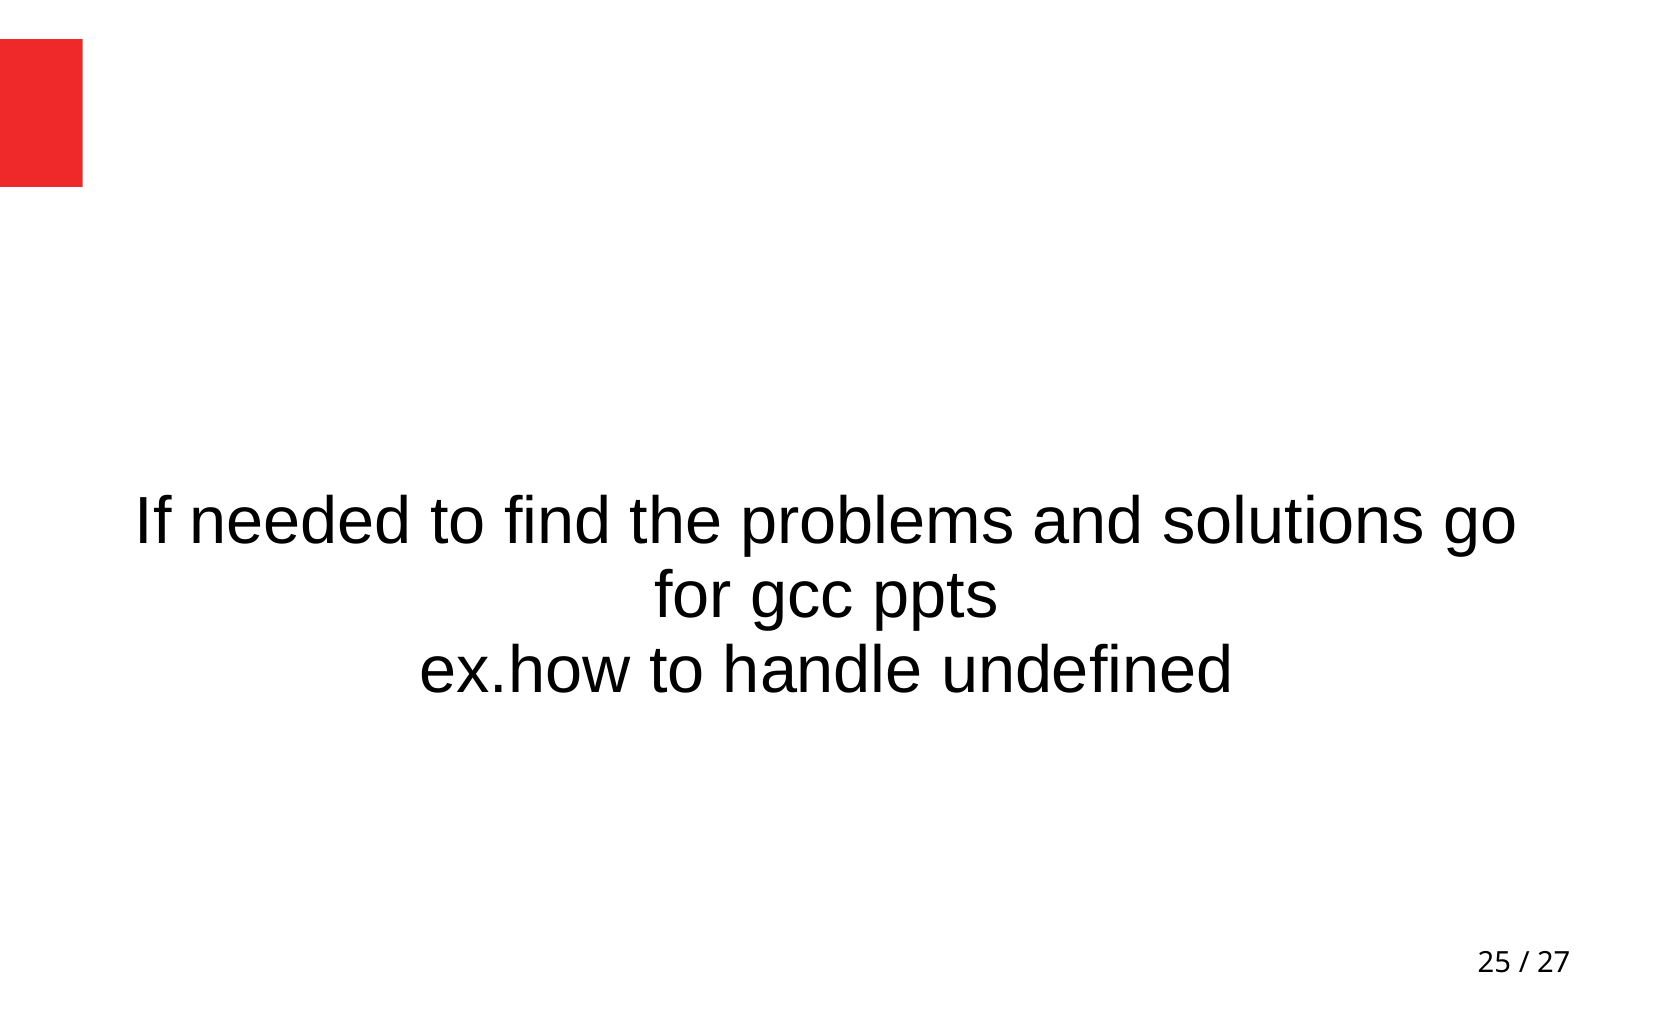

#
If needed to find the problems and solutions go for gcc ppts
ex.how to handle undefined
25